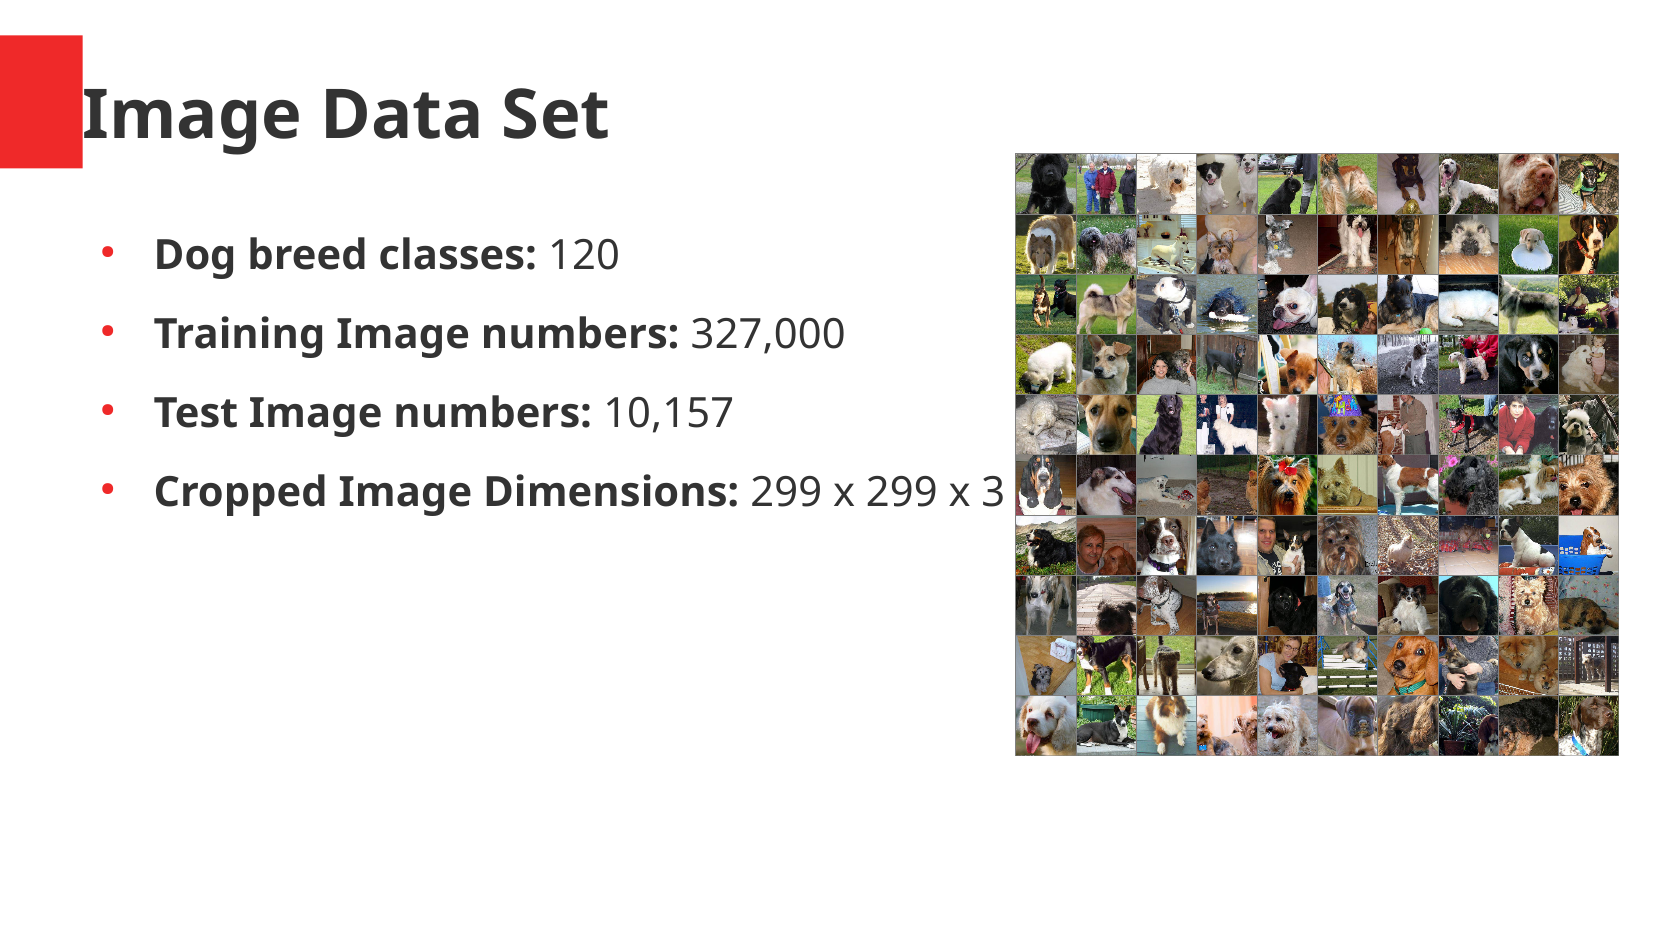

# Image Data Set
Dog breed classes: 120
Training Image numbers: 327,000
Test Image numbers: 10,157
Cropped Image Dimensions: 299 x 299 x 3